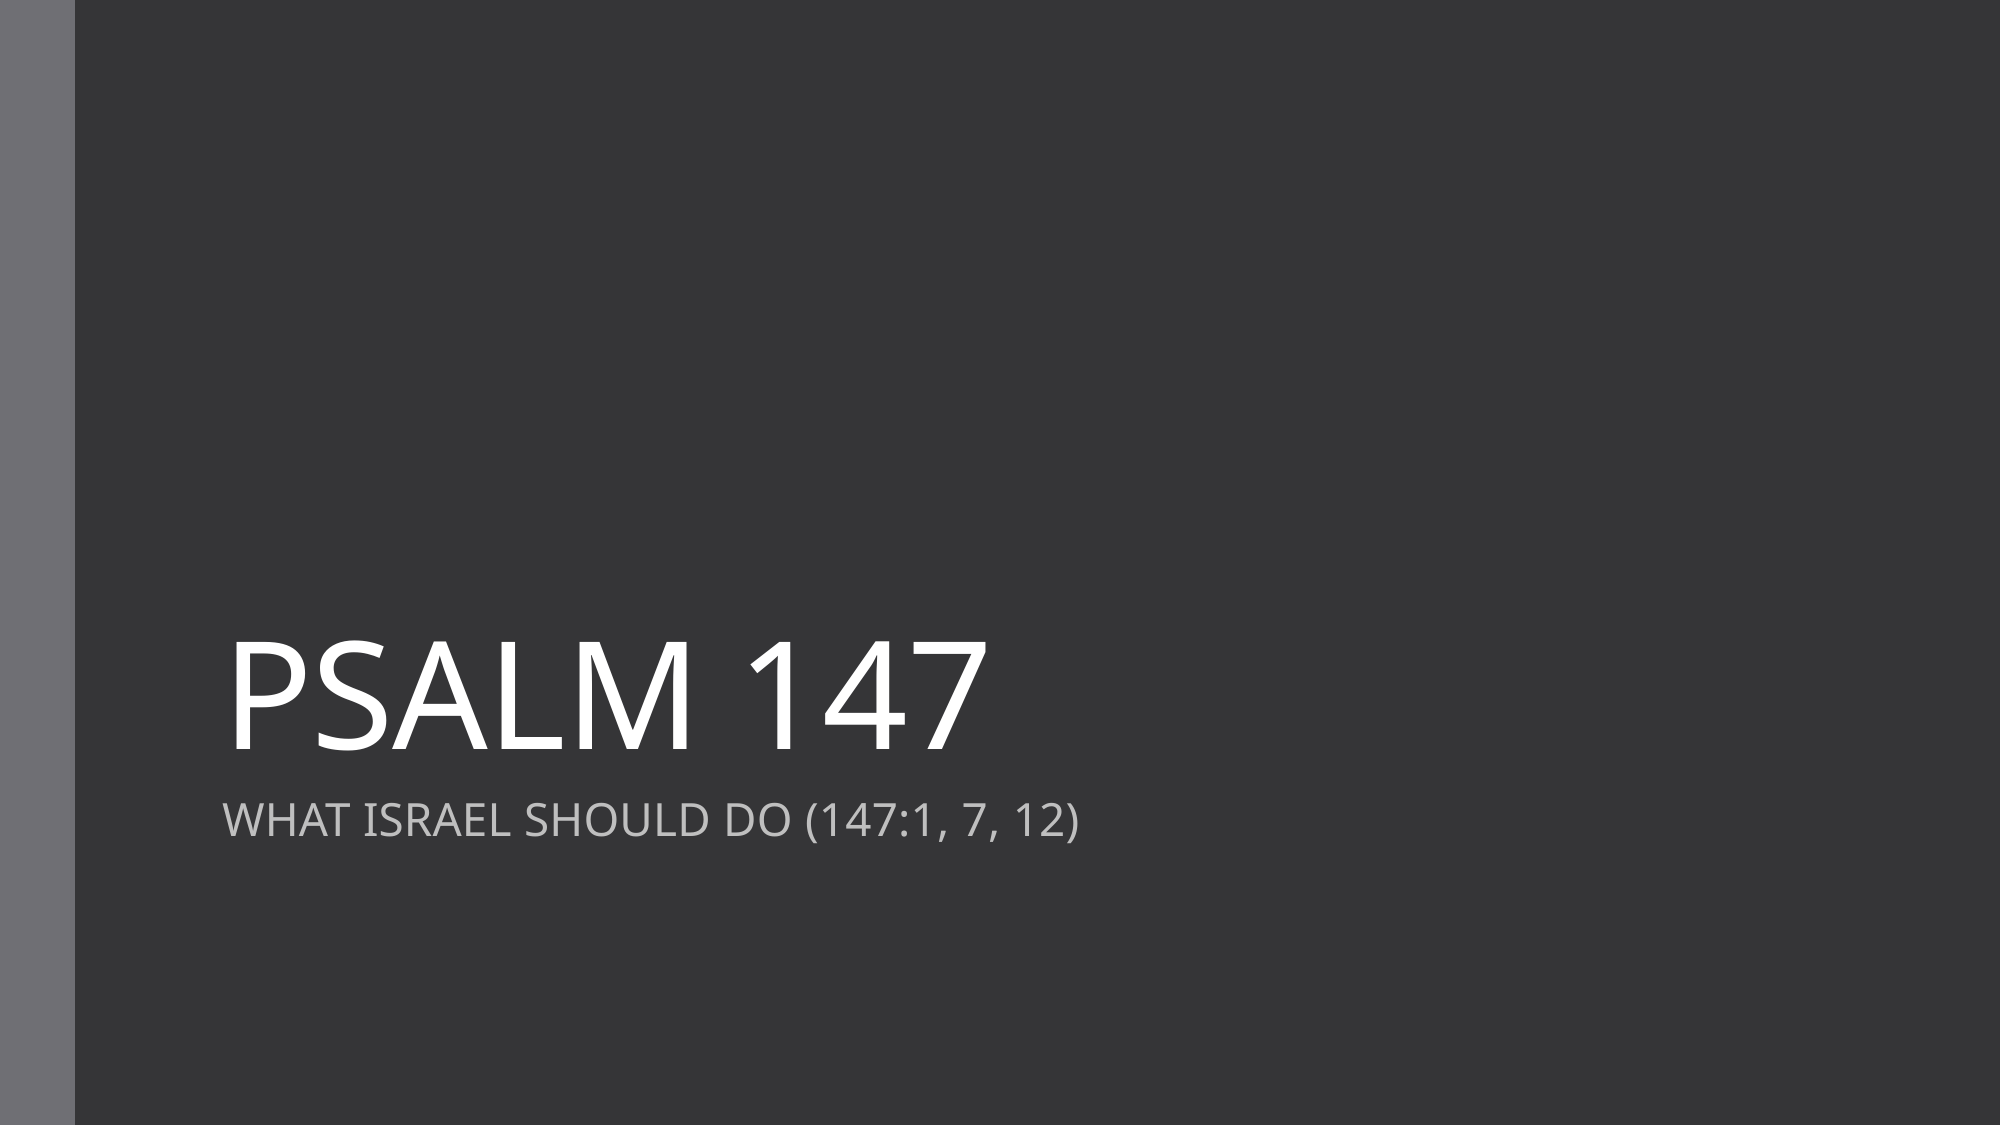

# PSALM 147
WHAT ISRAEL SHOULD DO (147:1, 7, 12)